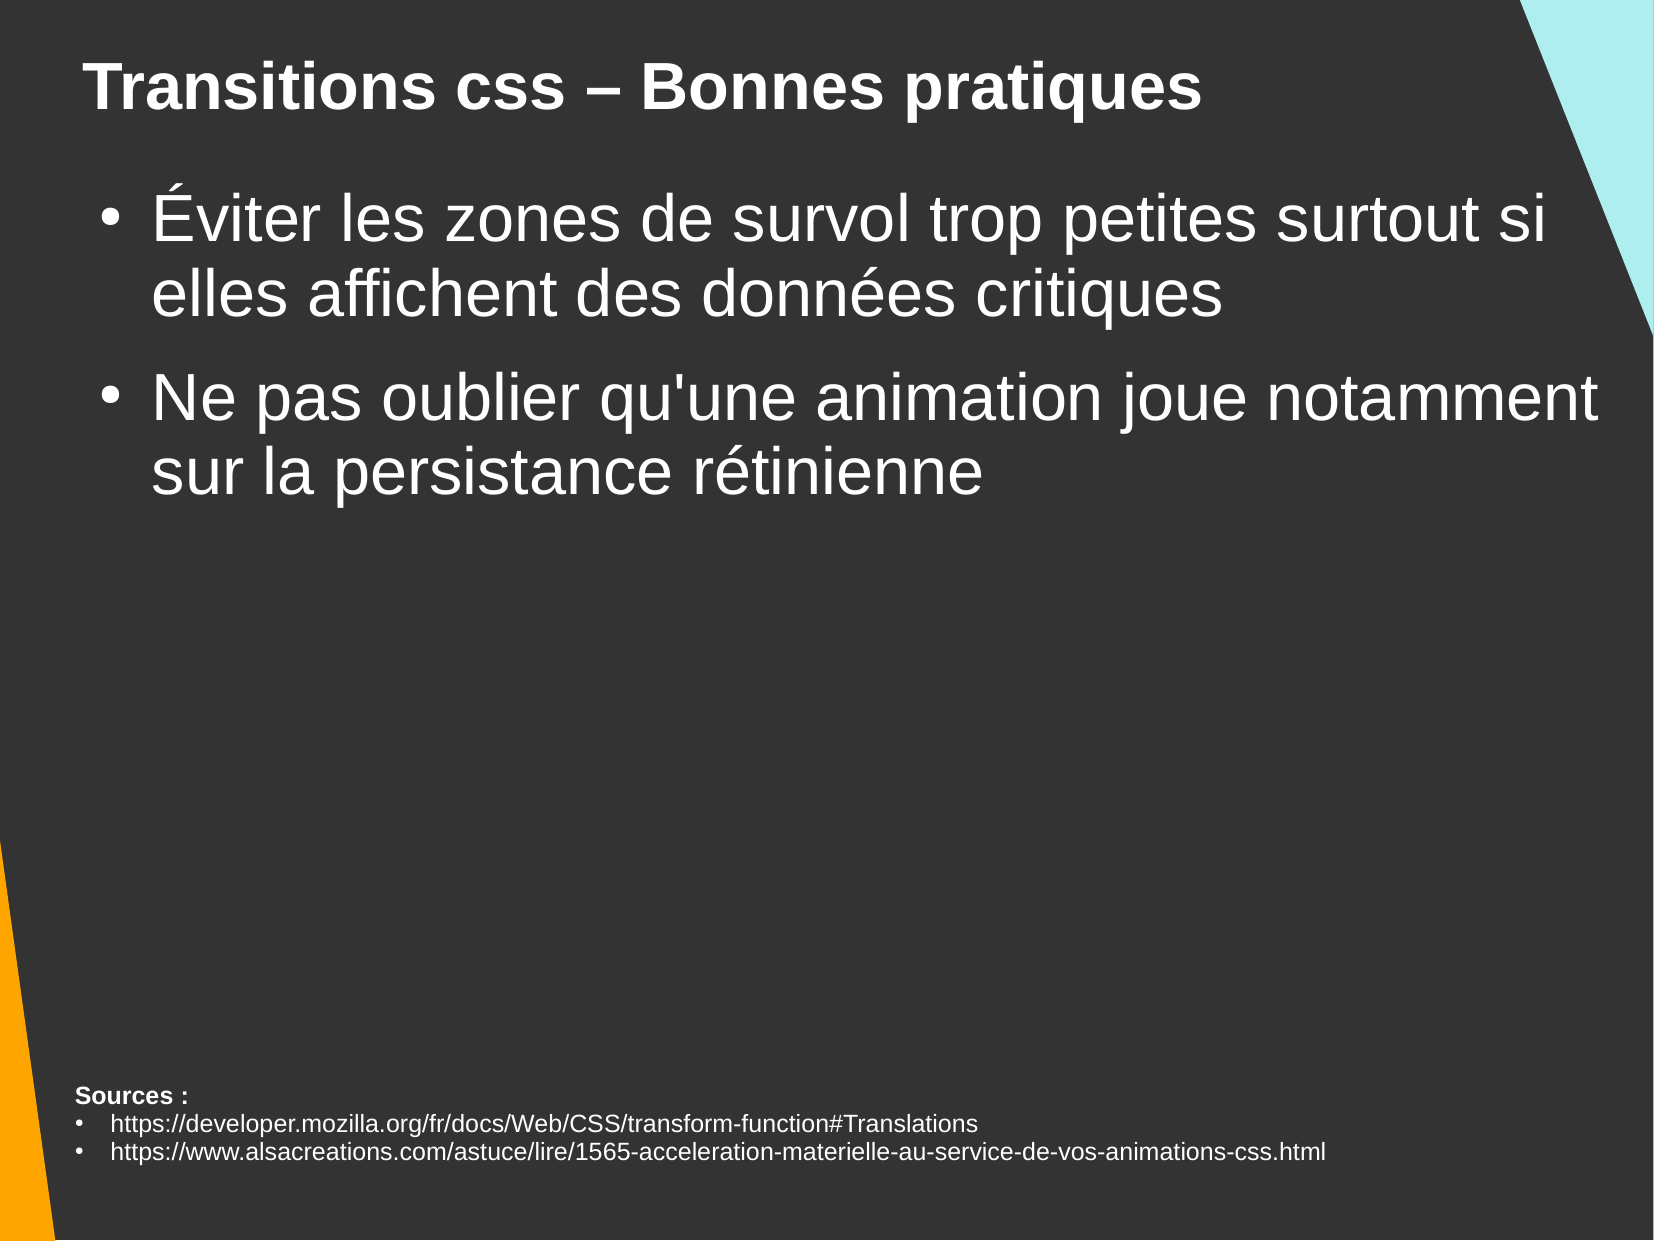

# Transitions css – Bonnes pratiques
Éviter les zones de survol trop petites surtout si elles affichent des données critiques
Ne pas oublier qu'une animation joue notamment sur la persistance rétinienne
Sources :
https://developer.mozilla.org/fr/docs/Web/CSS/transform-function#Translations
https://www.alsacreations.com/astuce/lire/1565-acceleration-materielle-au-service-de-vos-animations-css.html